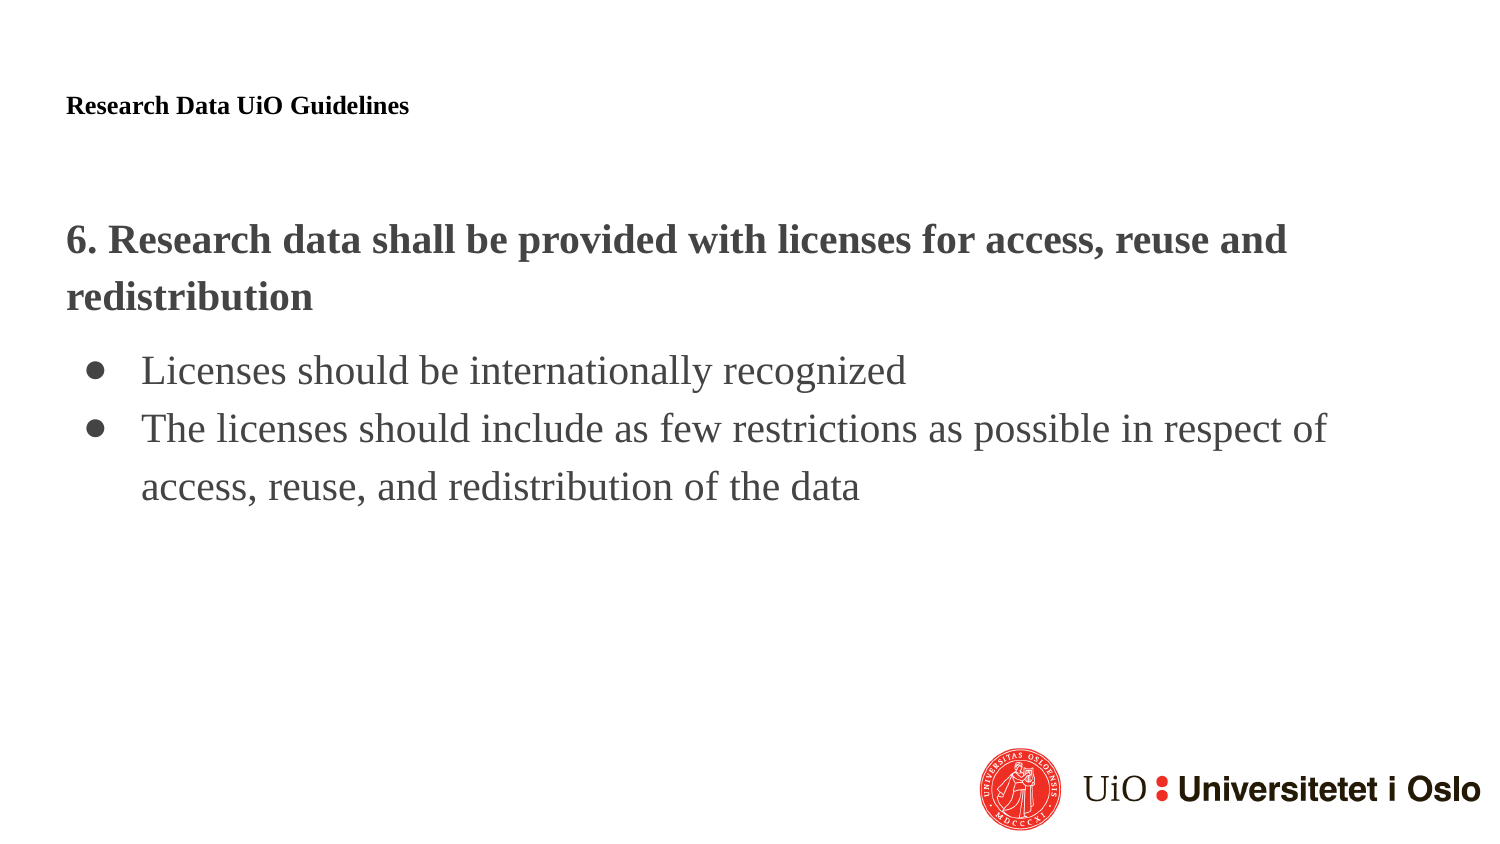

Research Data UiO Guidelines
# 6. Research data shall be provided with licenses for access, reuse and redistribution
Licenses should be internationally recognized
The licenses should include as few restrictions as possible in respect of access, reuse, and redistribution of the data